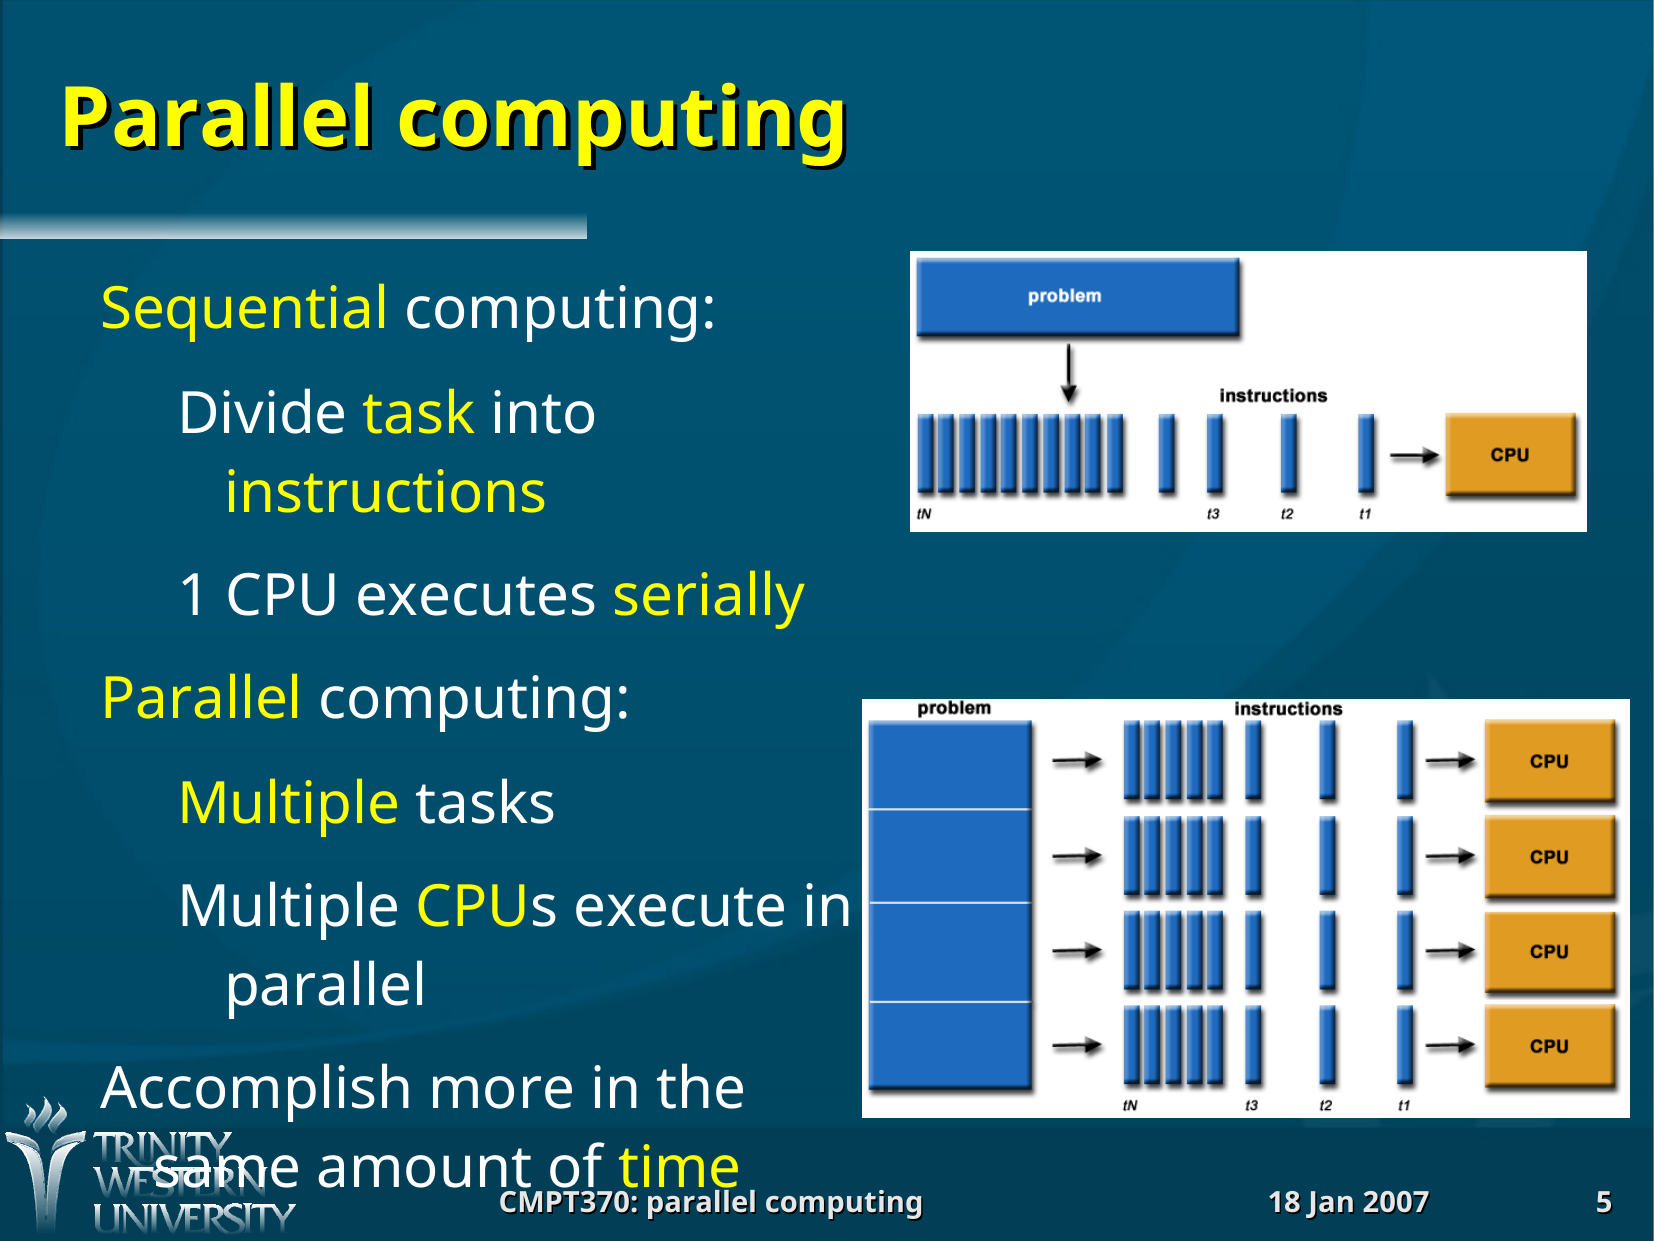

# Parallel computing
Sequential computing:
Divide task into instructions
1 CPU executes serially
Parallel computing:
Multiple tasks
Multiple CPUs execute in parallel
Accomplish more in the same amount of time
CMPT370: parallel computing
18 Jan 2007
5